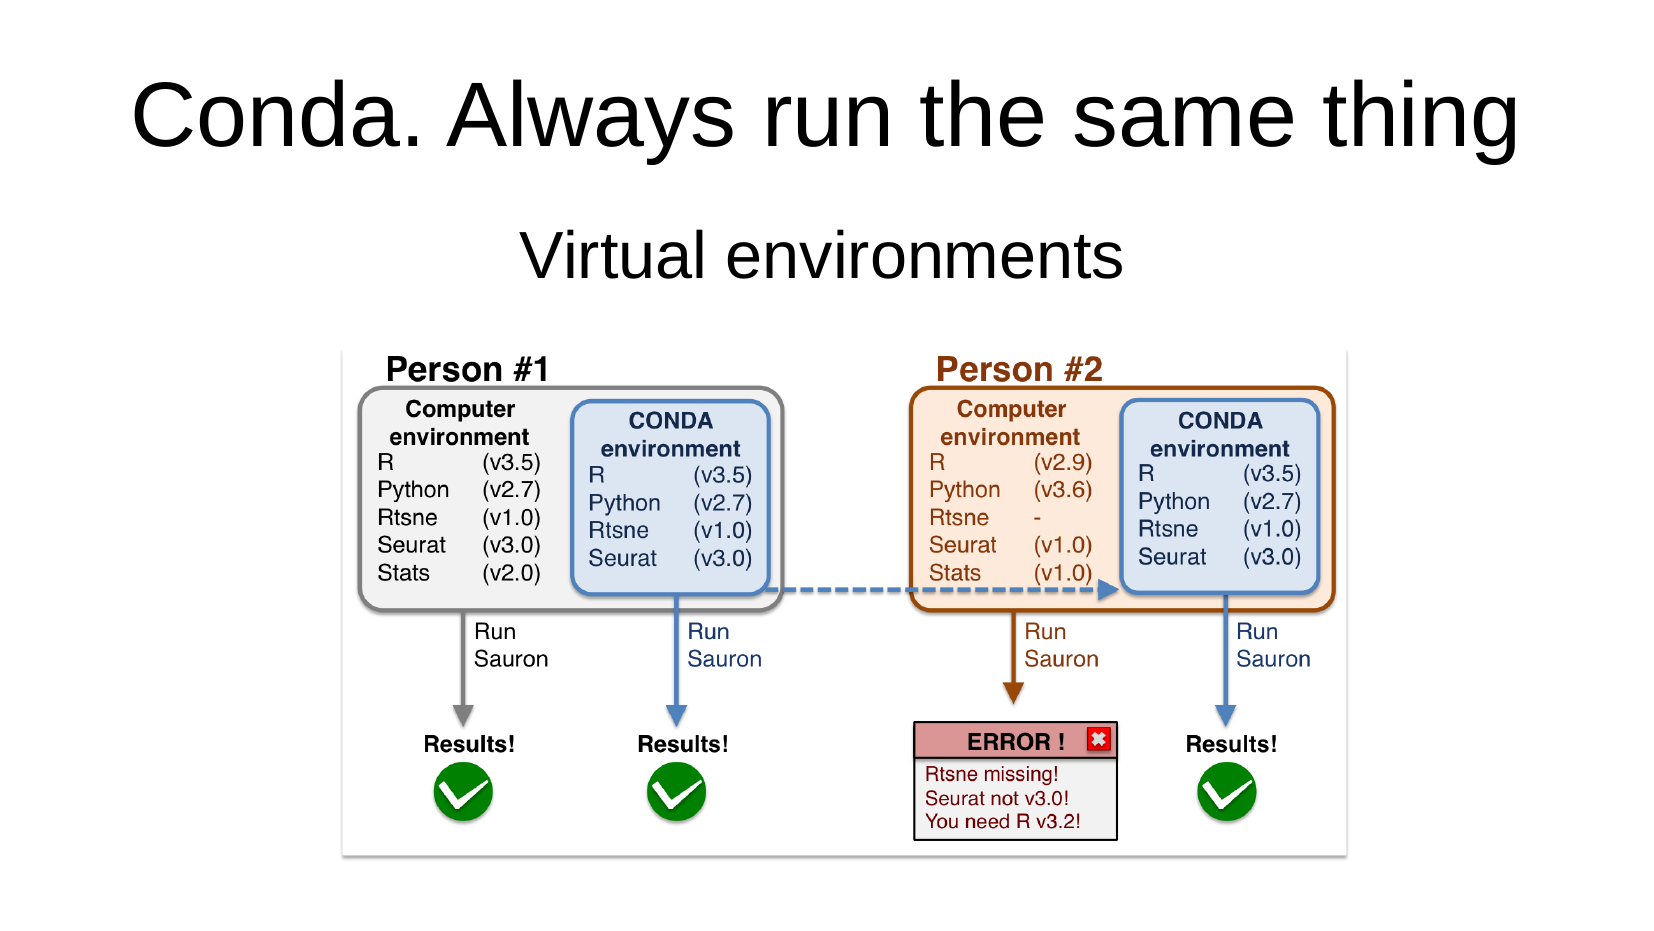

# Conda. Always run the same thing
Virtual environments